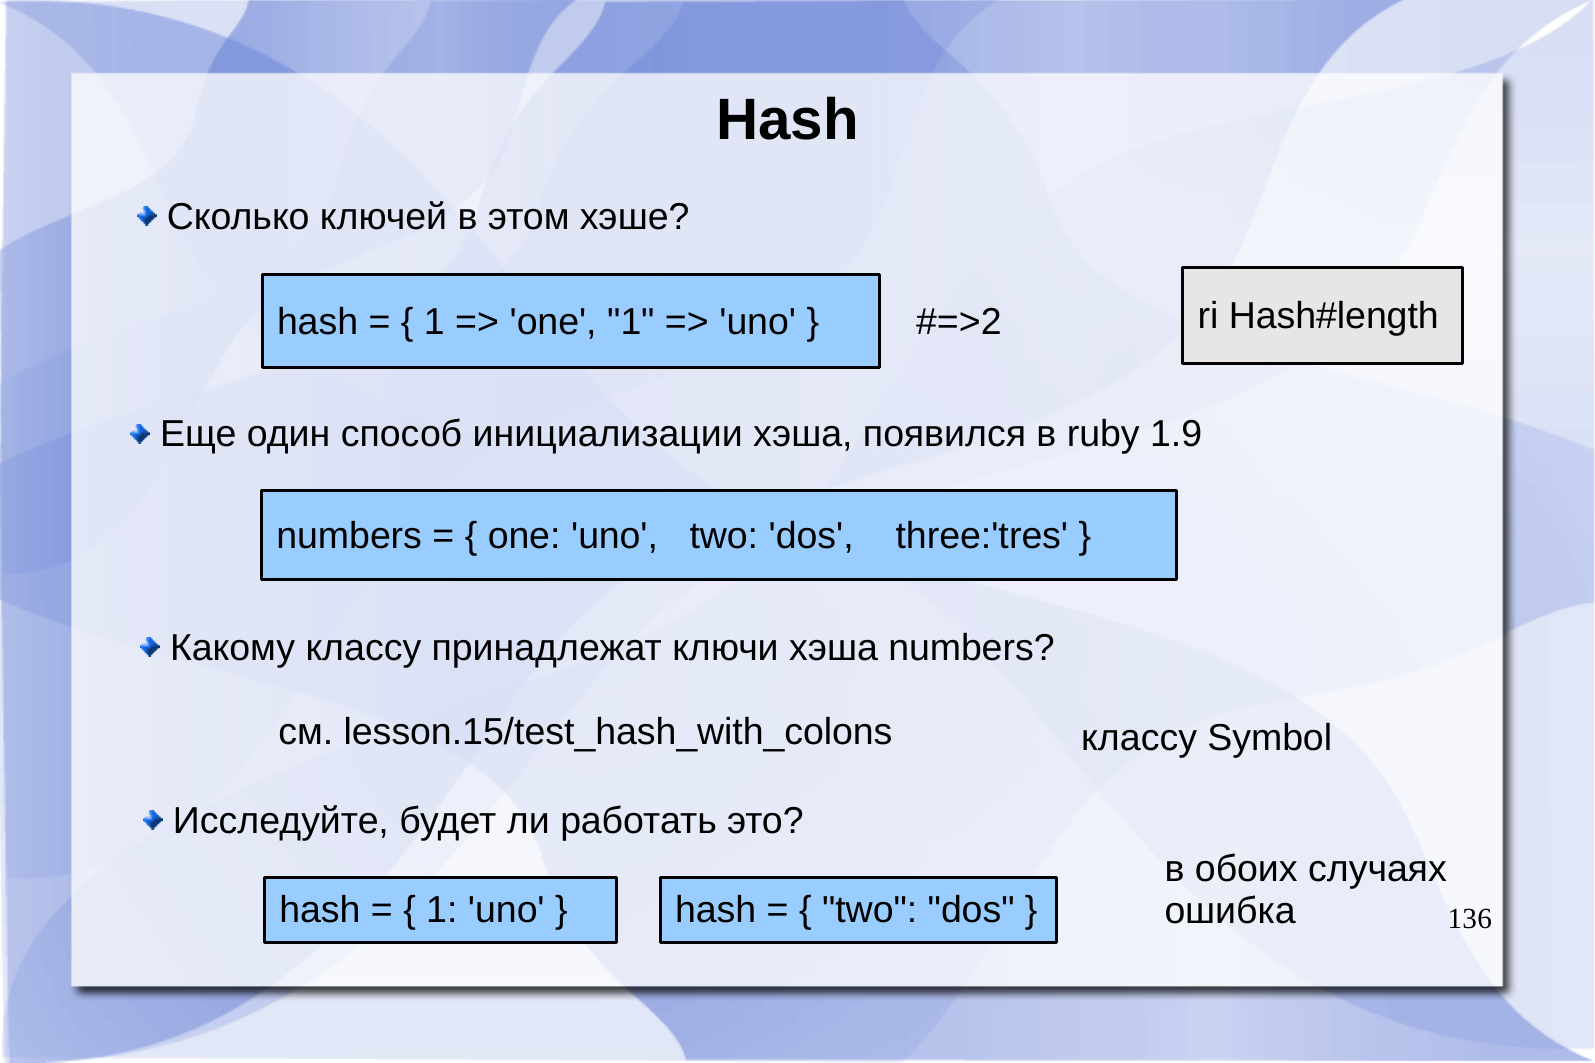

# Hash
 Сколько ключей в этом хэше?
hash = { 1 => 'one', "1" => 'uno' }
ri Hash#length
#=>2
 Еще один способ инициализации хэша, появился в ruby 1.9
numbers = { one: 'uno', two: 'dos', three:'tres' }
 Какому классу принадлежат ключи хэша numbers?
см. lesson.15/test_hash_with_colons
классу Symbol
 Исследуйте, будет ли работать это?
hash = { 1: 'uno' }
hash = { "two": "dos" }
в обоих случаях
ошибка
136